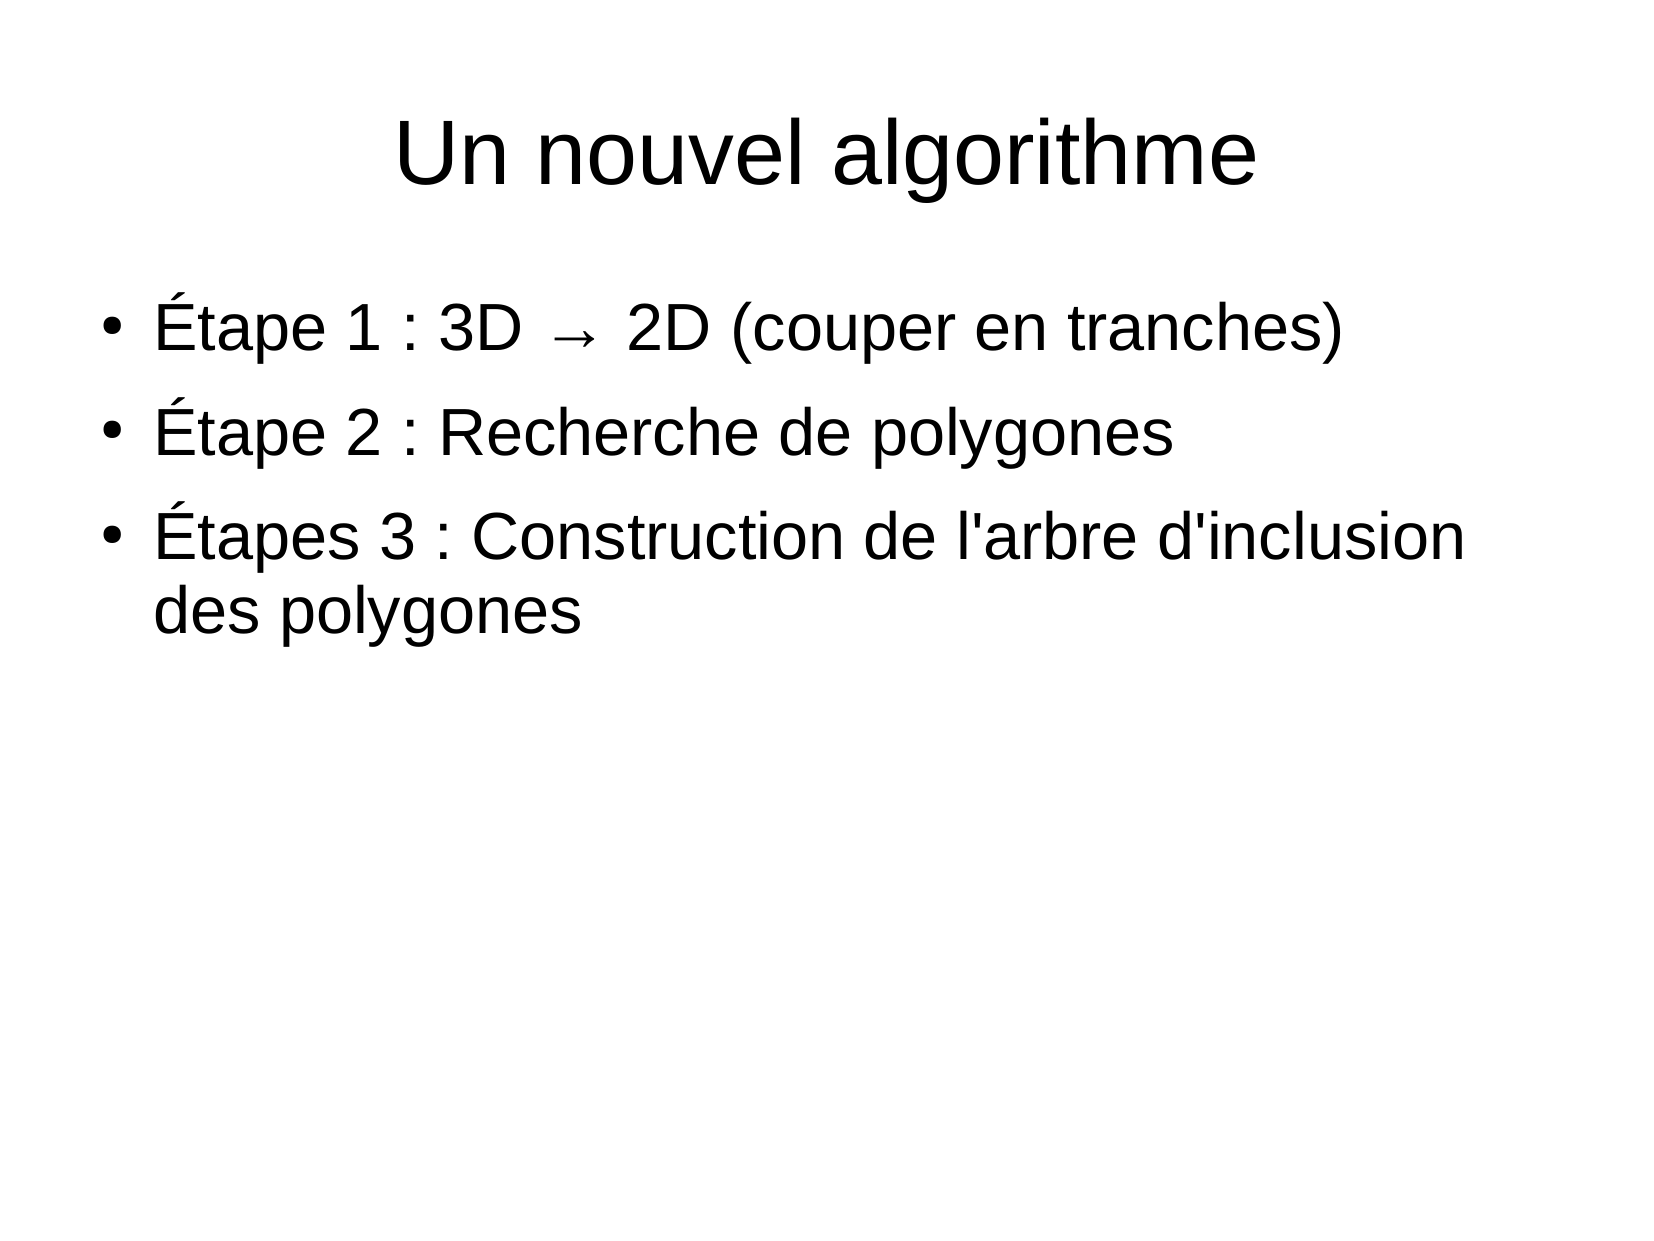

# Un nouvel algorithme
Étape 1 : 3D → 2D (couper en tranches)
Étape 2 : Recherche de polygones
Étapes 3 : Construction de l'arbre d'inclusion des polygones